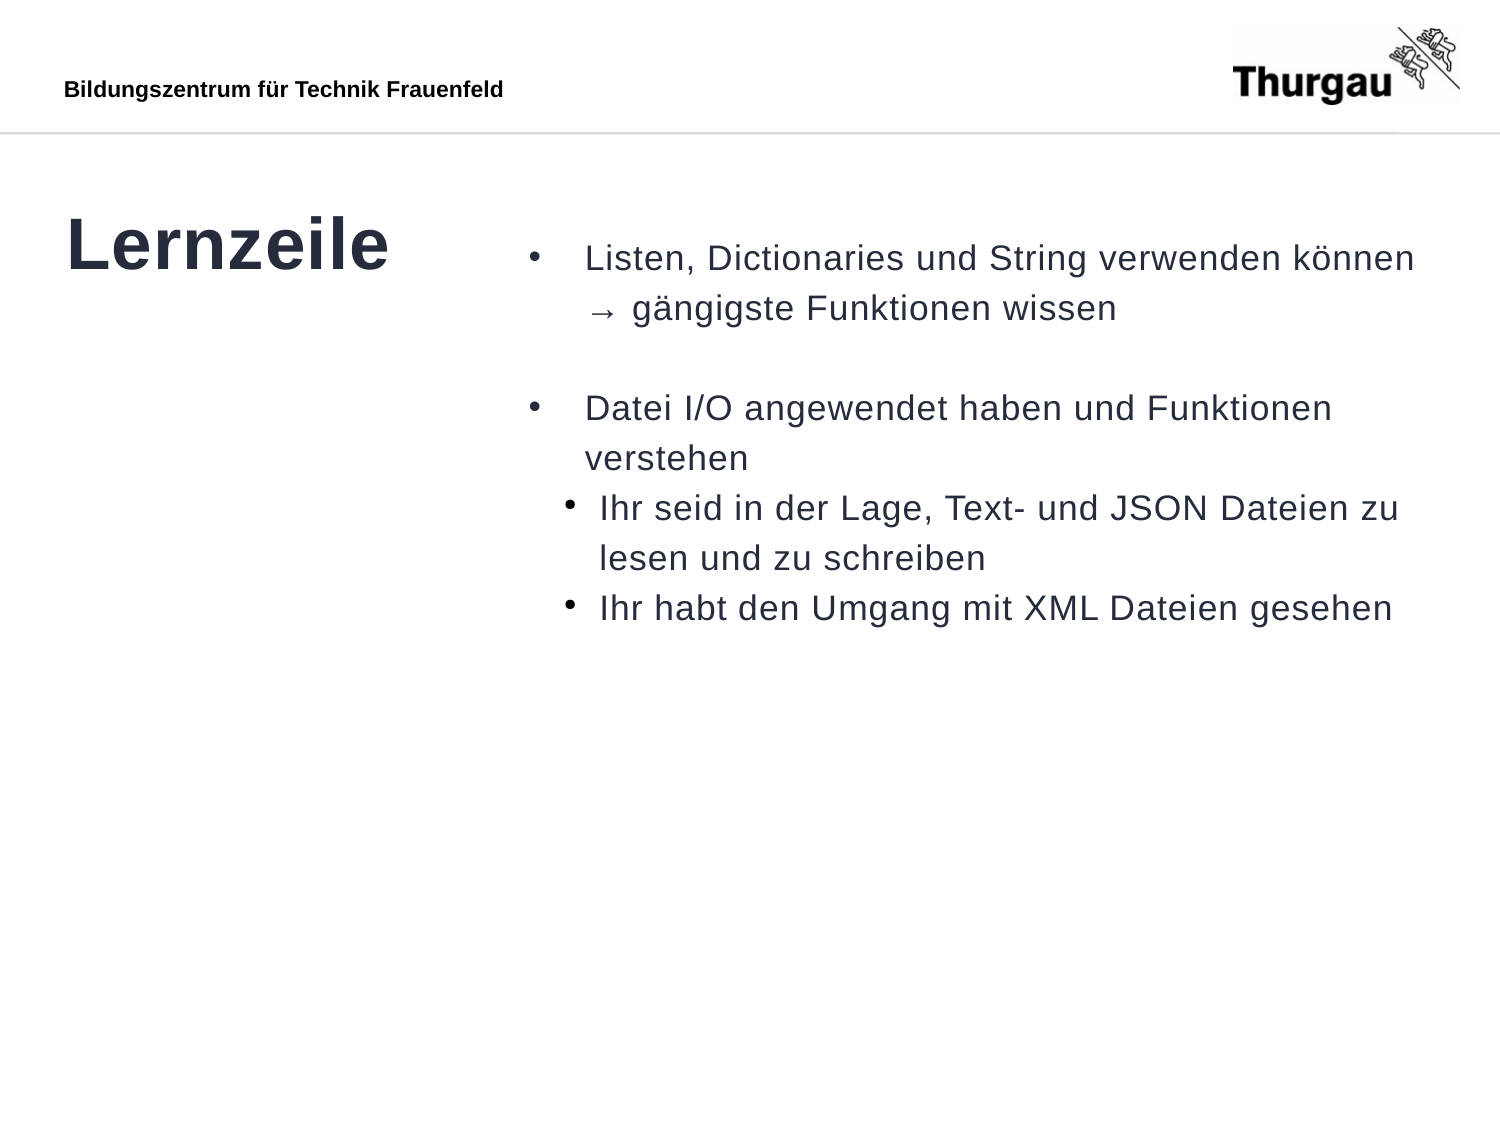

Bildungszentrum für Technik Frauenfeld
Lernzeile
Listen, Dictionaries und String verwenden können
→ gängigste Funktionen wissen
Datei I/O angewendet haben und Funktionen verstehen
Ihr seid in der Lage, Text- und JSON Dateien zu lesen und zu schreiben
Ihr habt den Umgang mit XML Dateien gesehen